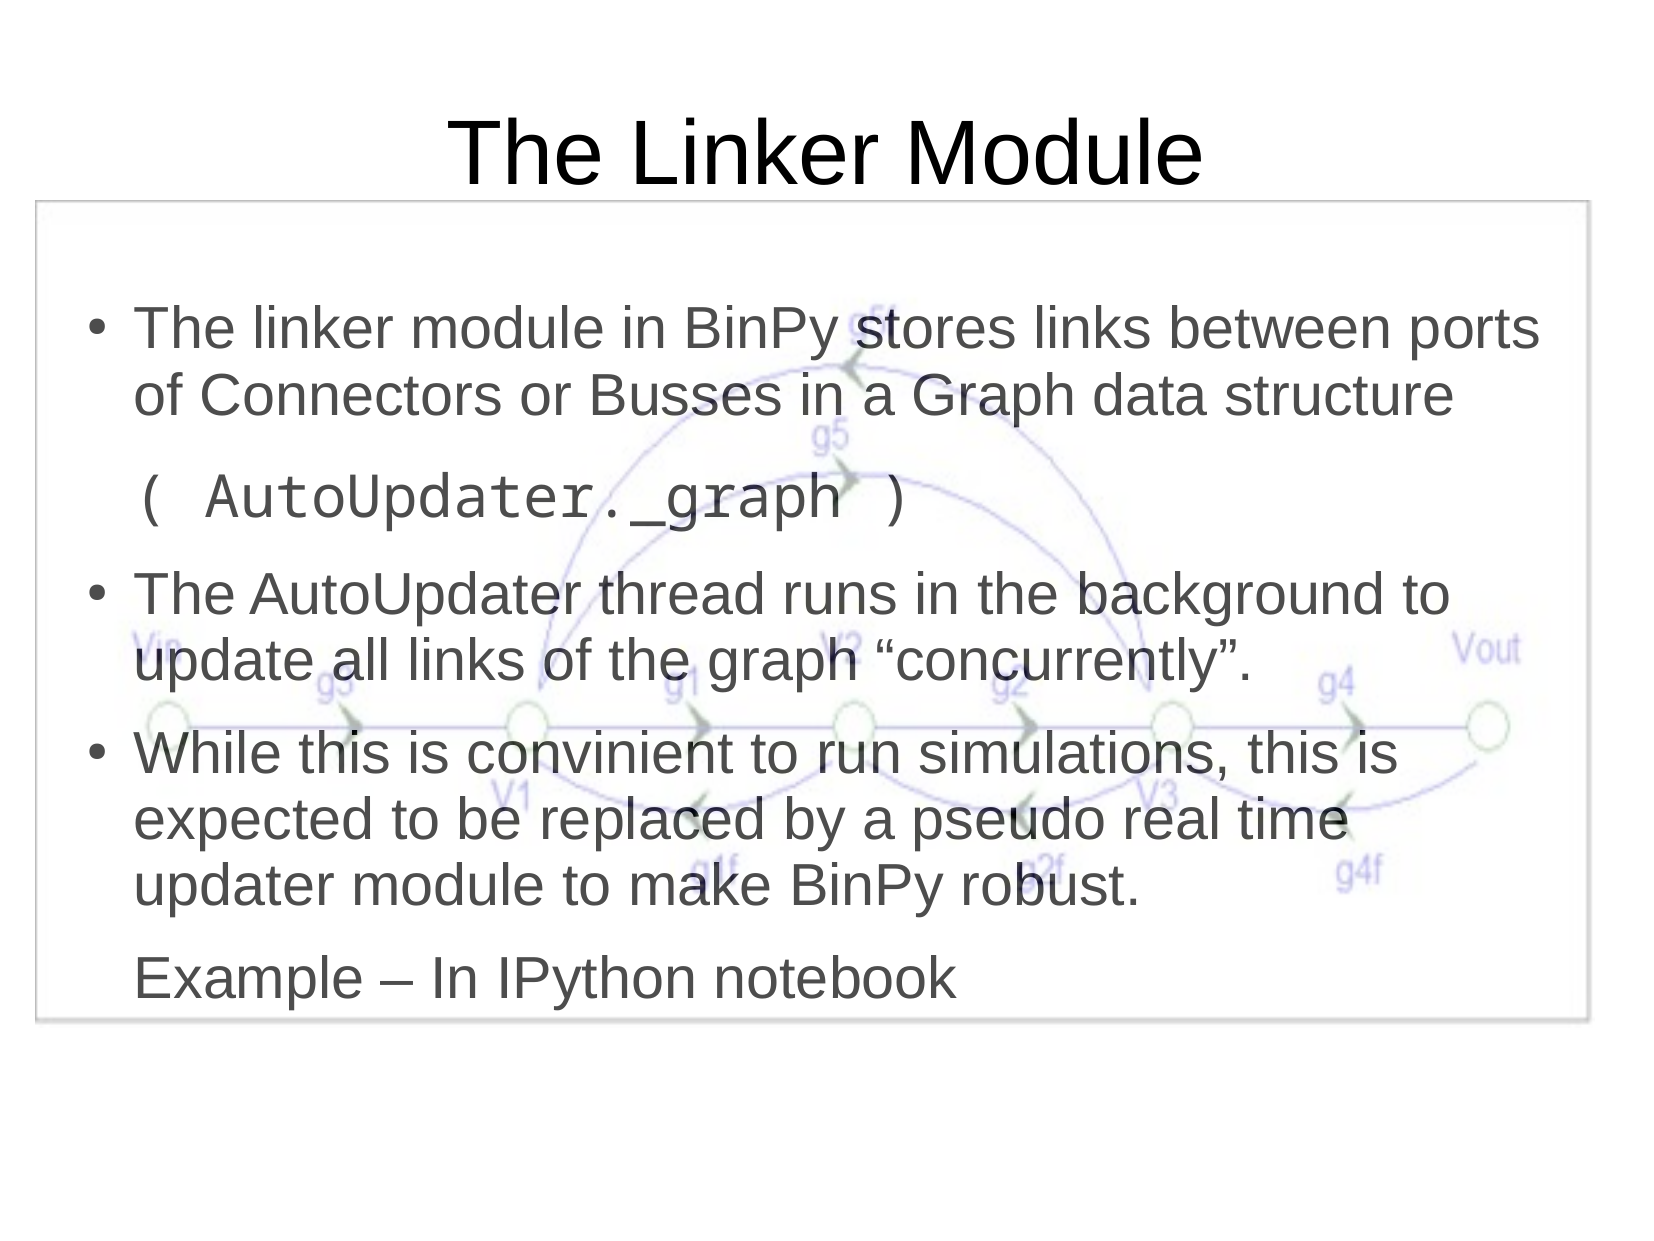

# The Linker Module
The linker module in BinPy stores links between ports of Connectors or Busses in a Graph data structure
( AutoUpdater._graph )
The AutoUpdater thread runs in the background to update all links of the graph “concurrently”.
While this is convinient to run simulations, this is expected to be replaced by a pseudo real time updater module to make BinPy robust.
Example – In IPython notebook